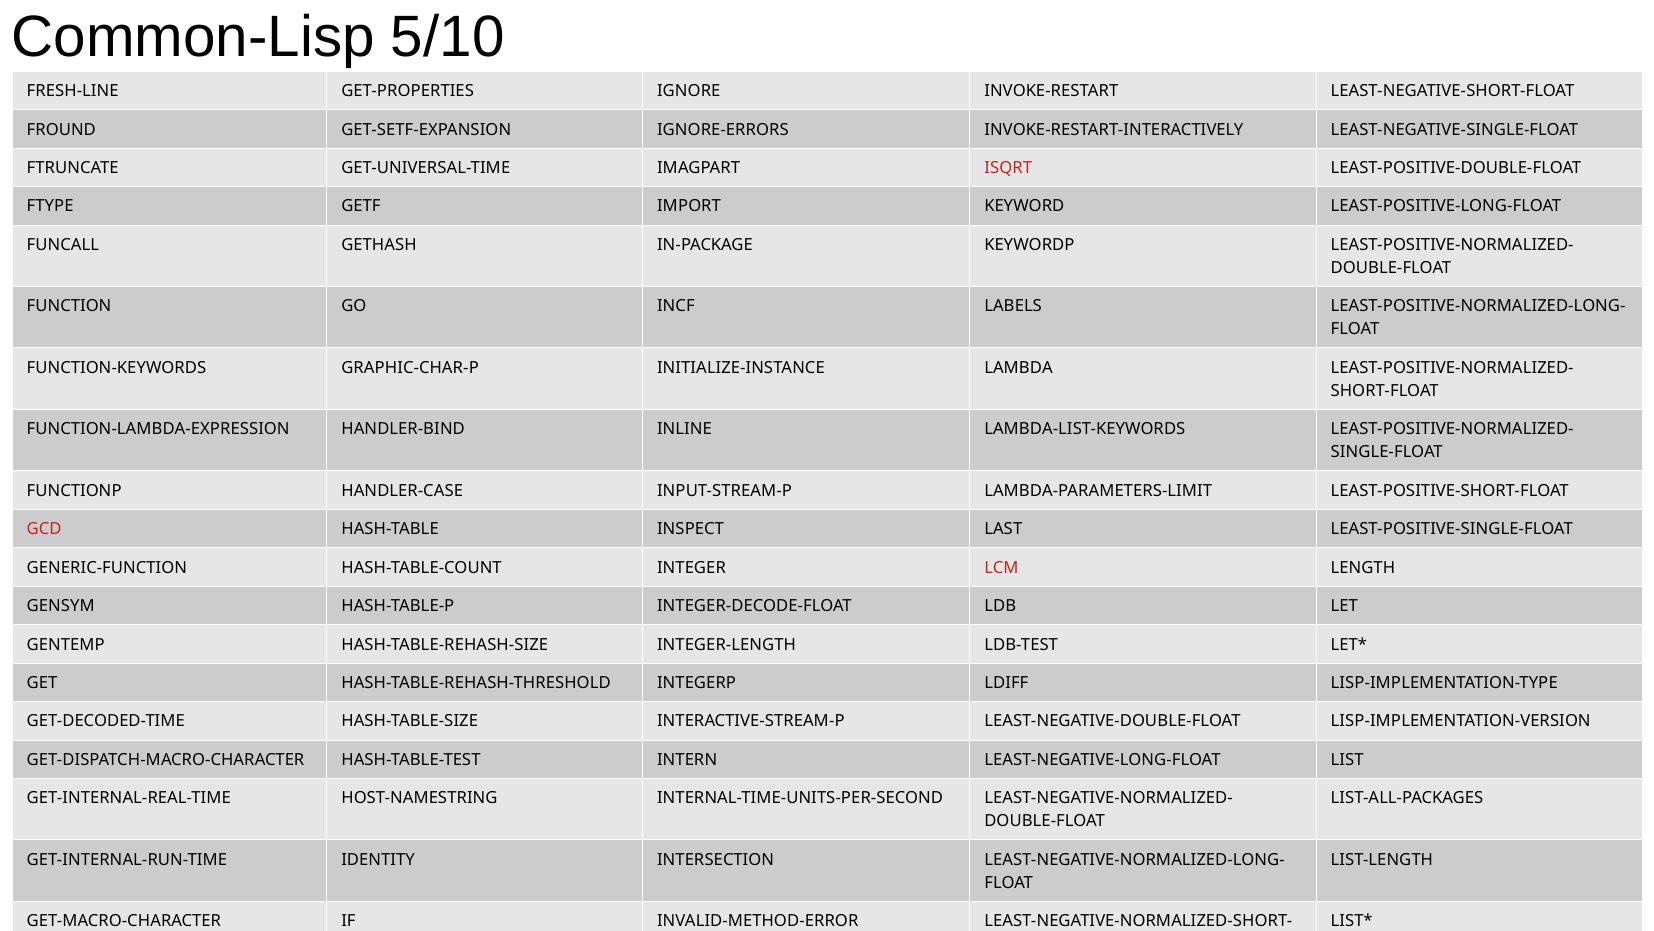

# Common-Lisp 5/10
| FRESH-LINE | GET-PROPERTIES | IGNORE | INVOKE-RESTART | LEAST-NEGATIVE-SHORT-FLOAT |
| --- | --- | --- | --- | --- |
| FROUND | GET-SETF-EXPANSION | IGNORE-ERRORS | INVOKE-RESTART-INTERACTIVELY | LEAST-NEGATIVE-SINGLE-FLOAT |
| FTRUNCATE | GET-UNIVERSAL-TIME | IMAGPART | ISQRT | LEAST-POSITIVE-DOUBLE-FLOAT |
| FTYPE | GETF | IMPORT | KEYWORD | LEAST-POSITIVE-LONG-FLOAT |
| FUNCALL | GETHASH | IN-PACKAGE | KEYWORDP | LEAST-POSITIVE-NORMALIZED-DOUBLE-FLOAT |
| FUNCTION | GO | INCF | LABELS | LEAST-POSITIVE-NORMALIZED-LONG-FLOAT |
| FUNCTION-KEYWORDS | GRAPHIC-CHAR-P | INITIALIZE-INSTANCE | LAMBDA | LEAST-POSITIVE-NORMALIZED-SHORT-FLOAT |
| FUNCTION-LAMBDA-EXPRESSION | HANDLER-BIND | INLINE | LAMBDA-LIST-KEYWORDS | LEAST-POSITIVE-NORMALIZED-SINGLE-FLOAT |
| FUNCTIONP | HANDLER-CASE | INPUT-STREAM-P | LAMBDA-PARAMETERS-LIMIT | LEAST-POSITIVE-SHORT-FLOAT |
| GCD | HASH-TABLE | INSPECT | LAST | LEAST-POSITIVE-SINGLE-FLOAT |
| GENERIC-FUNCTION | HASH-TABLE-COUNT | INTEGER | LCM | LENGTH |
| GENSYM | HASH-TABLE-P | INTEGER-DECODE-FLOAT | LDB | LET |
| GENTEMP | HASH-TABLE-REHASH-SIZE | INTEGER-LENGTH | LDB-TEST | LET\* |
| GET | HASH-TABLE-REHASH-THRESHOLD | INTEGERP | LDIFF | LISP-IMPLEMENTATION-TYPE |
| GET-DECODED-TIME | HASH-TABLE-SIZE | INTERACTIVE-STREAM-P | LEAST-NEGATIVE-DOUBLE-FLOAT | LISP-IMPLEMENTATION-VERSION |
| GET-DISPATCH-MACRO-CHARACTER | HASH-TABLE-TEST | INTERN | LEAST-NEGATIVE-LONG-FLOAT | LIST |
| GET-INTERNAL-REAL-TIME | HOST-NAMESTRING | INTERNAL-TIME-UNITS-PER-SECOND | LEAST-NEGATIVE-NORMALIZED-DOUBLE-FLOAT | LIST-ALL-PACKAGES |
| GET-INTERNAL-RUN-TIME | IDENTITY | INTERSECTION | LEAST-NEGATIVE-NORMALIZED-LONG-FLOAT | LIST-LENGTH |
| GET-MACRO-CHARACTER | IF | INVALID-METHOD-ERROR | LEAST-NEGATIVE-NORMALIZED-SHORT-FLOAT | LIST\* |
| GET-OUTPUT-STREAM-STRING | IGNORABLE | INVOKE-DEBUGGER | LEAST-NEGATIVE-NORMALIZED-SINGLE-FLOAT | LISTEN |